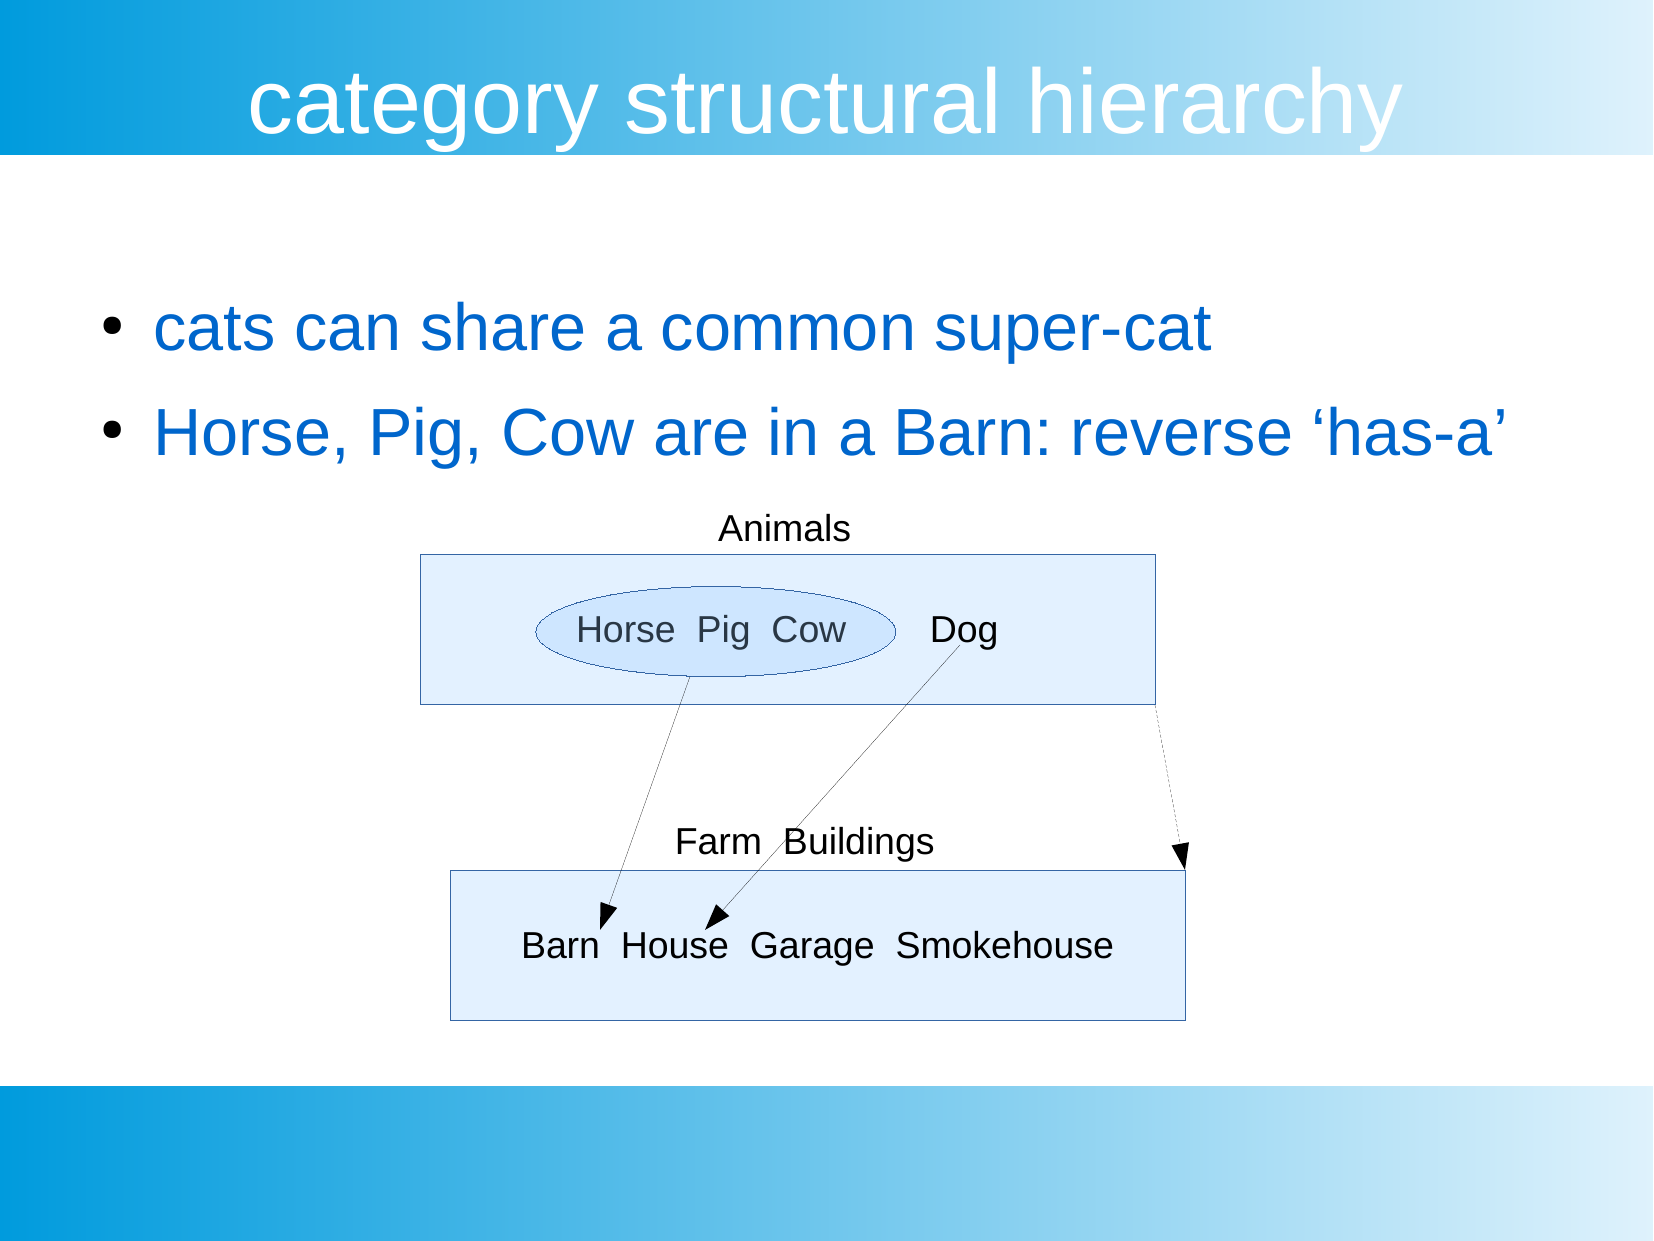

# category structural hierarchy
cats can share a common super-cat
Horse, Pig, Cow are in a Barn: reverse ‘has-a’
Animals
Horse Pig Cow Dog
Farm Buildings
Barn House Garage Smokehouse